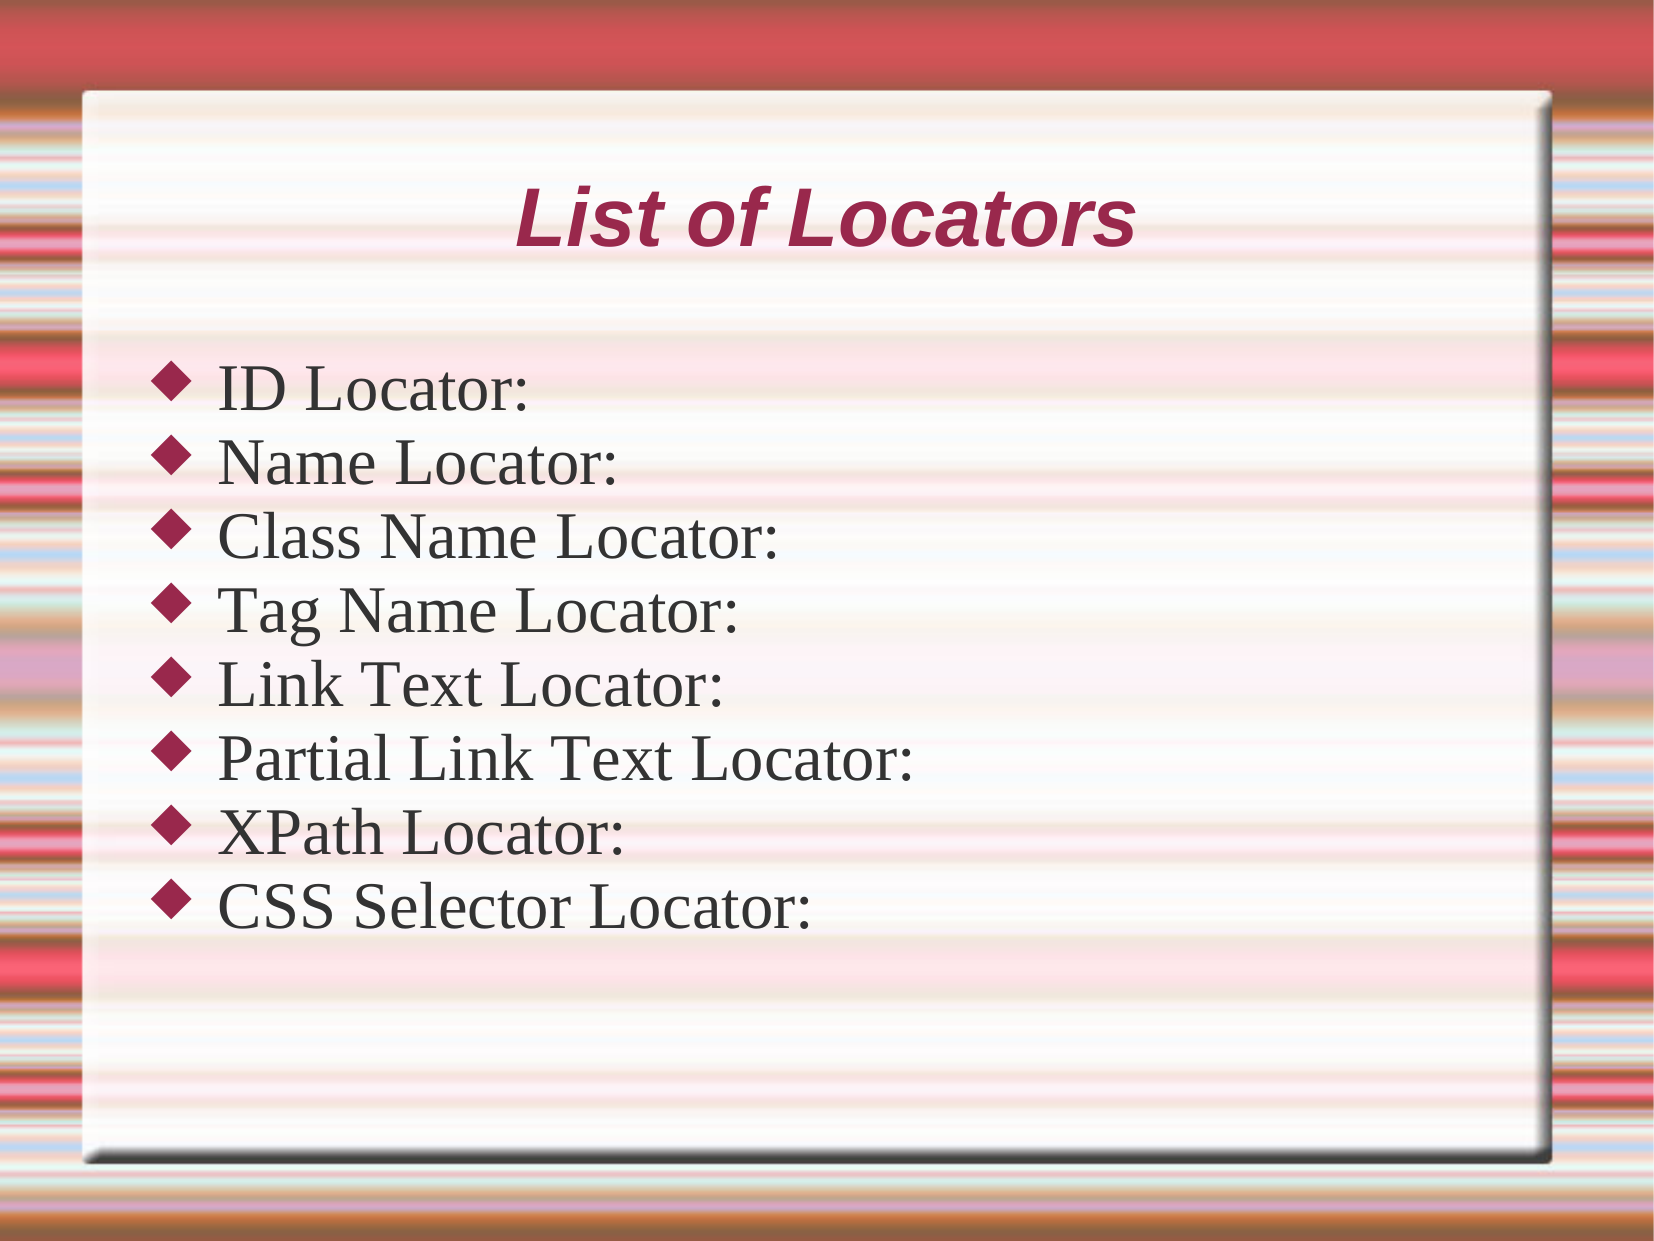

# List of Locators
ID Locator:
Name Locator:
Class Name Locator:
Tag Name Locator:
Link Text Locator:
Partial Link Text Locator:
XPath Locator:
CSS Selector Locator: